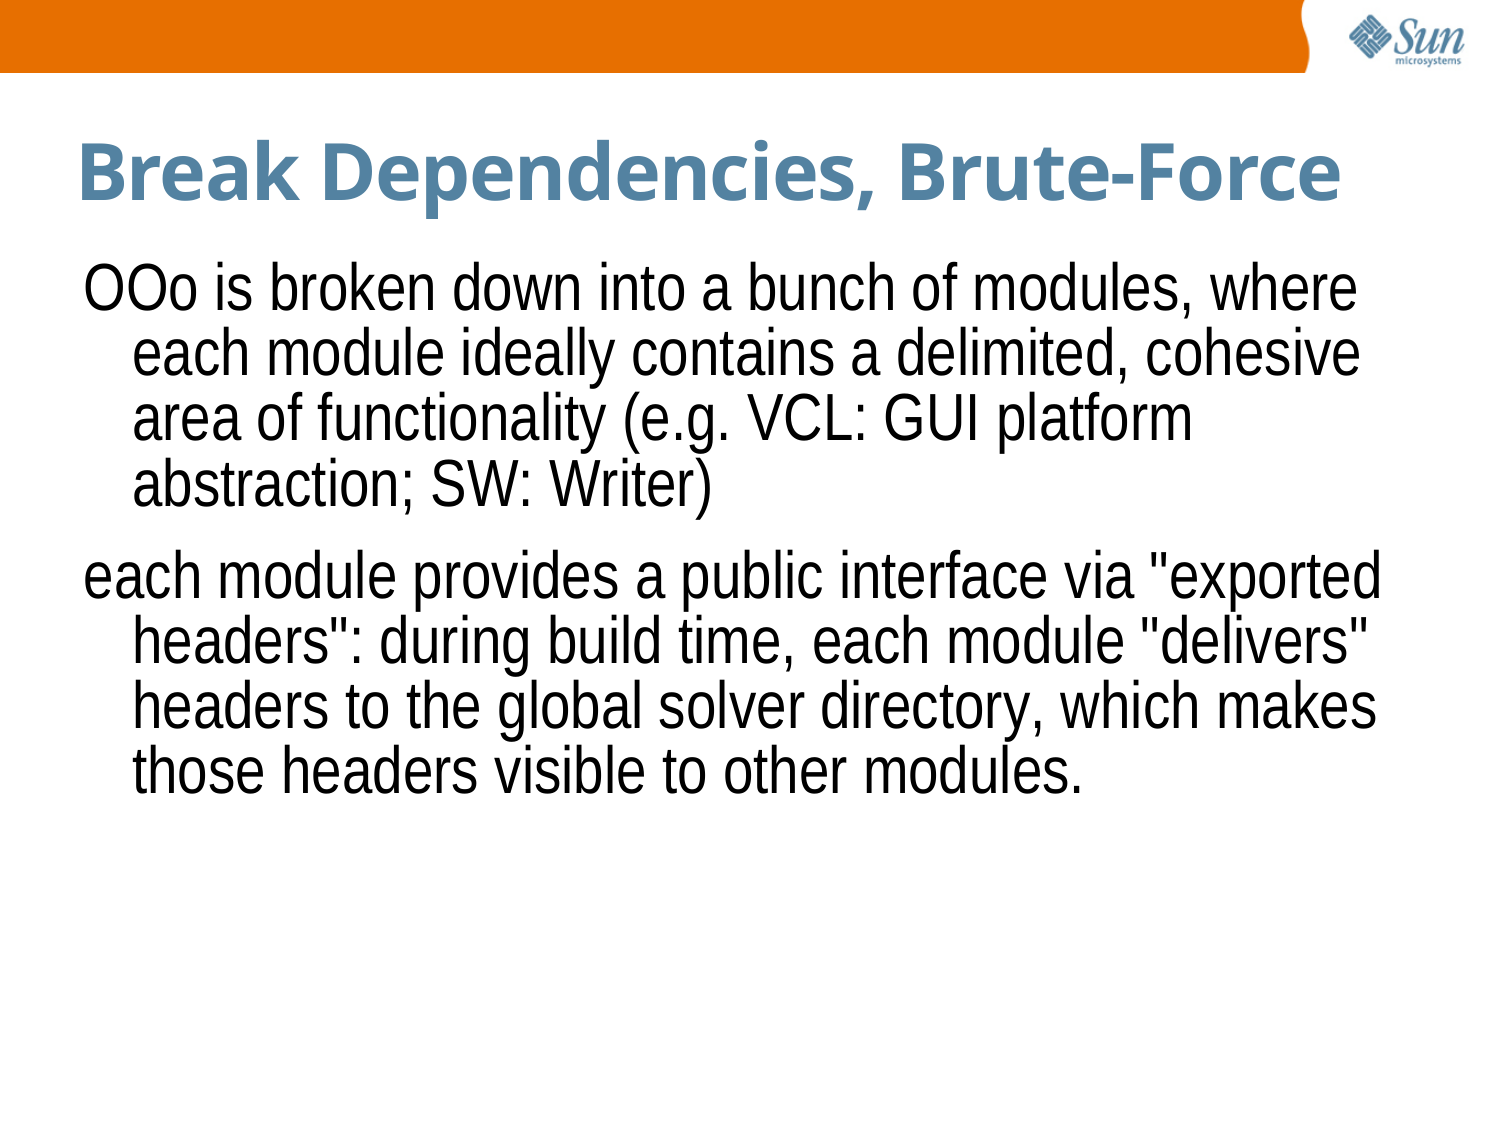

# Break Dependencies, Brute-Force
OOo is broken down into a bunch of modules, where each module ideally contains a delimited, cohesive area of functionality (e.g. VCL: GUI platform abstraction; SW: Writer)
each module provides a public interface via "exported headers": during build time, each module "delivers" headers to the global solver directory, which makes those headers visible to other modules.